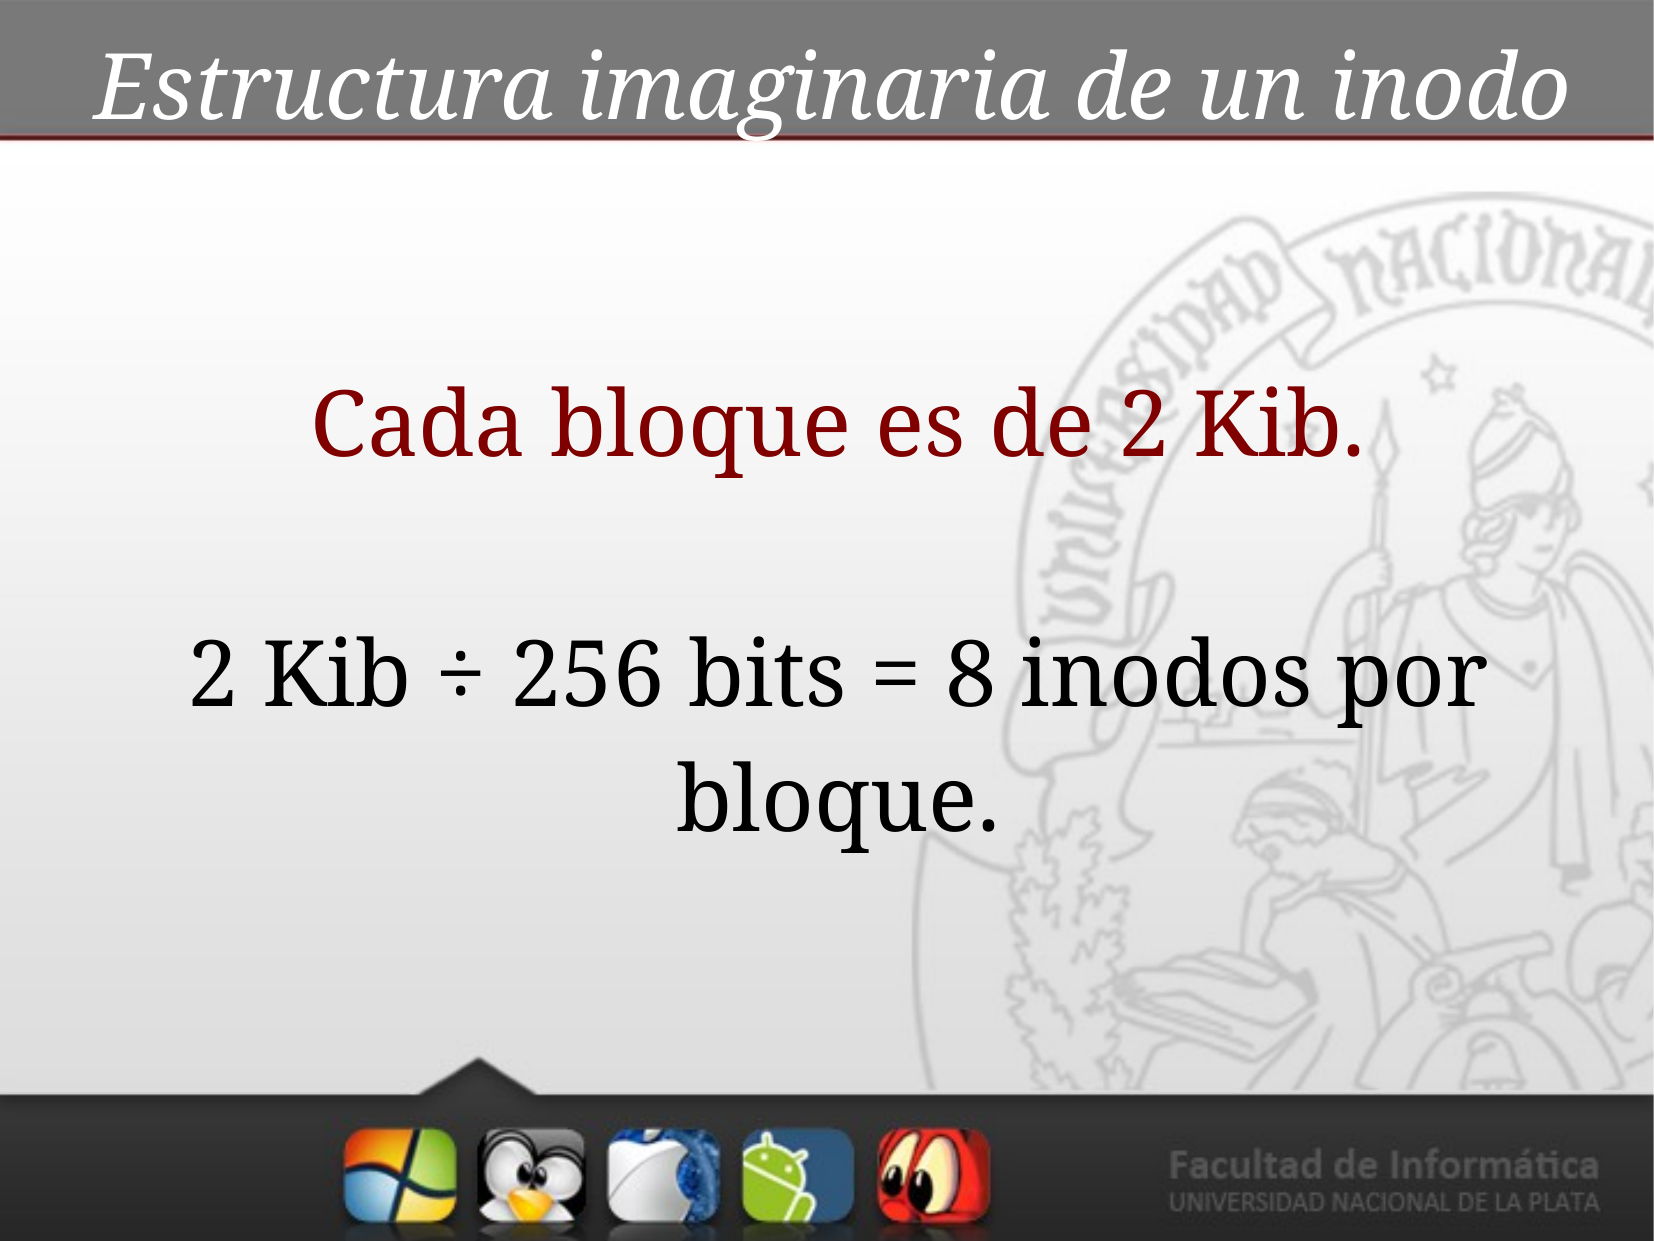

Estructura imaginaria de un inodo
# Cada bloque es de 2 Kib.
2 Kib ÷ 256 bits = 8 inodos por bloque.